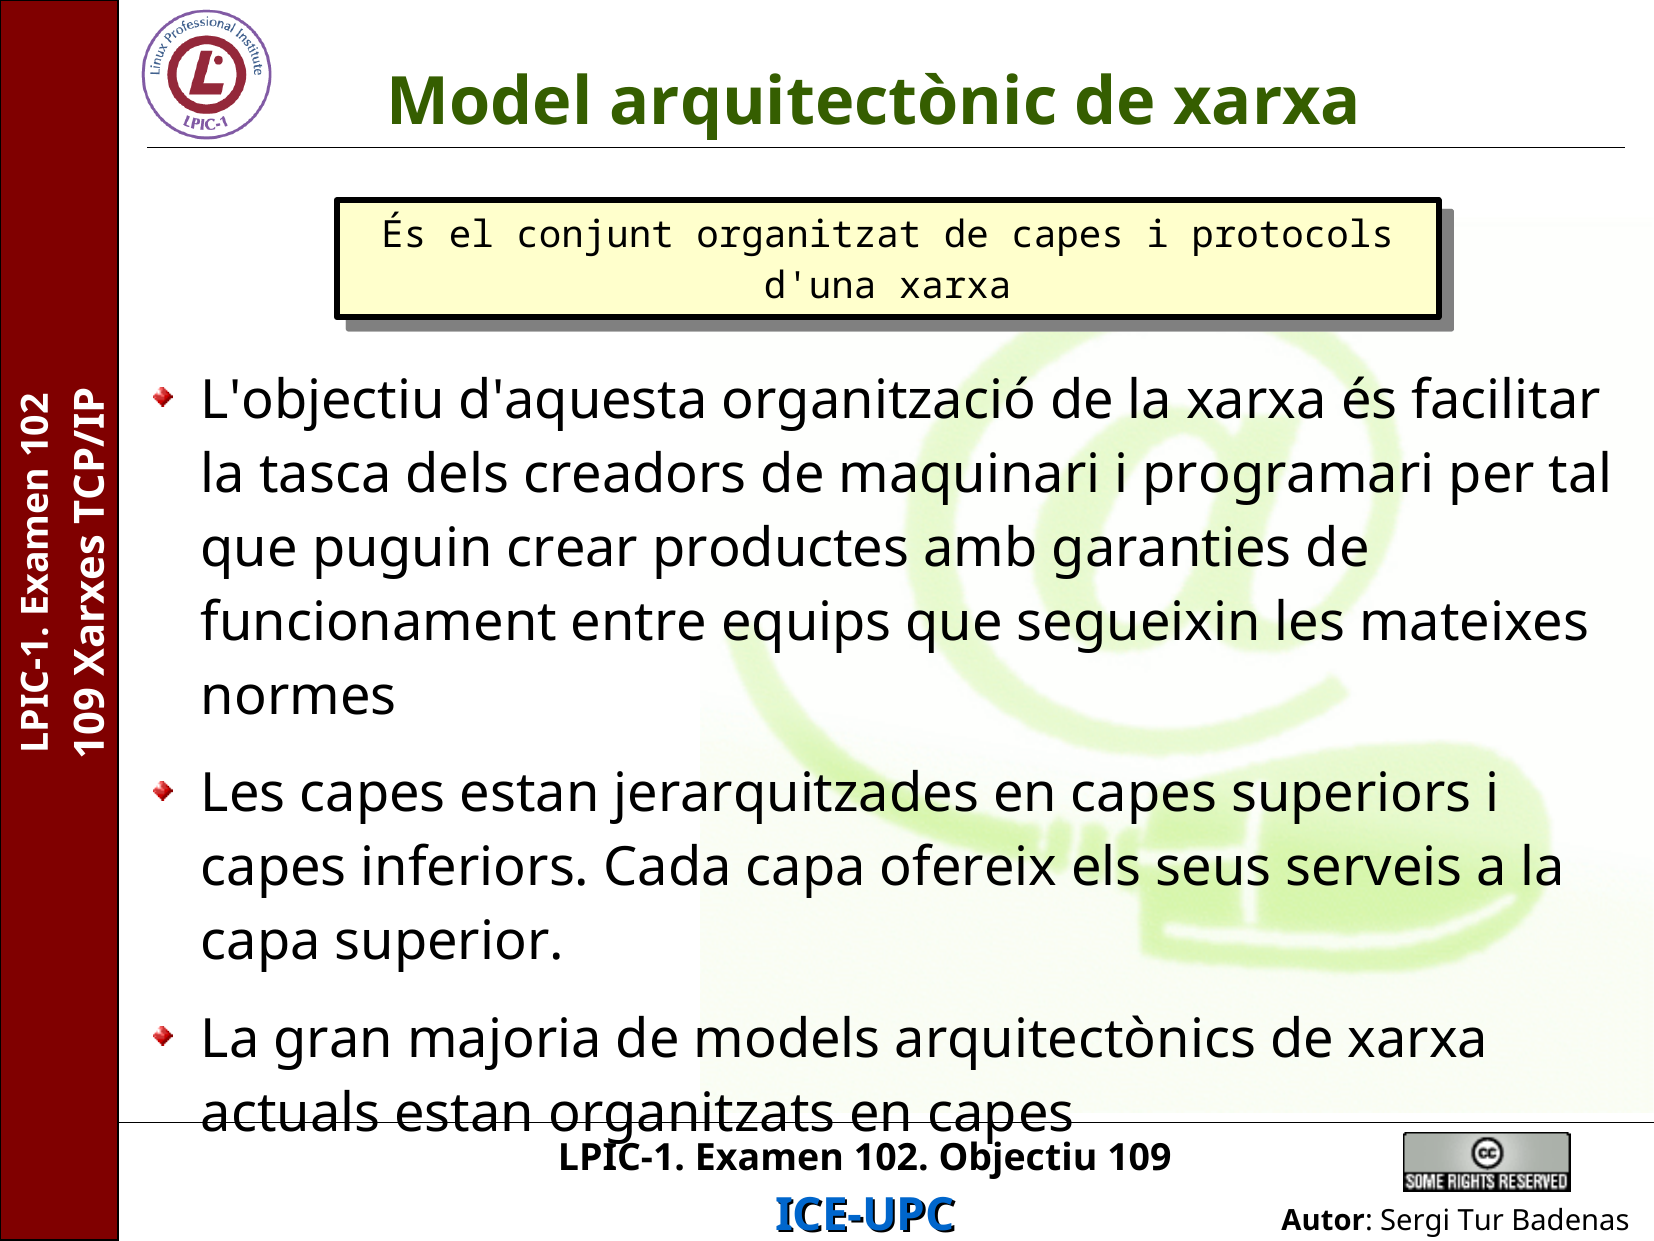

# Model arquitectònic de xarxa
És el conjunt organitzat de capes i protocols d'una xarxa
L'objectiu d'aquesta organització de la xarxa és facilitar la tasca dels creadors de maquinari i programari per tal que puguin crear productes amb garanties de funcionament entre equips que segueixin les mateixes normes
Les capes estan jerarquitzades en capes superiors i capes inferiors. Cada capa ofereix els seus serveis a la capa superior.
La gran majoria de models arquitectònics de xarxa actuals estan organitzats en capes